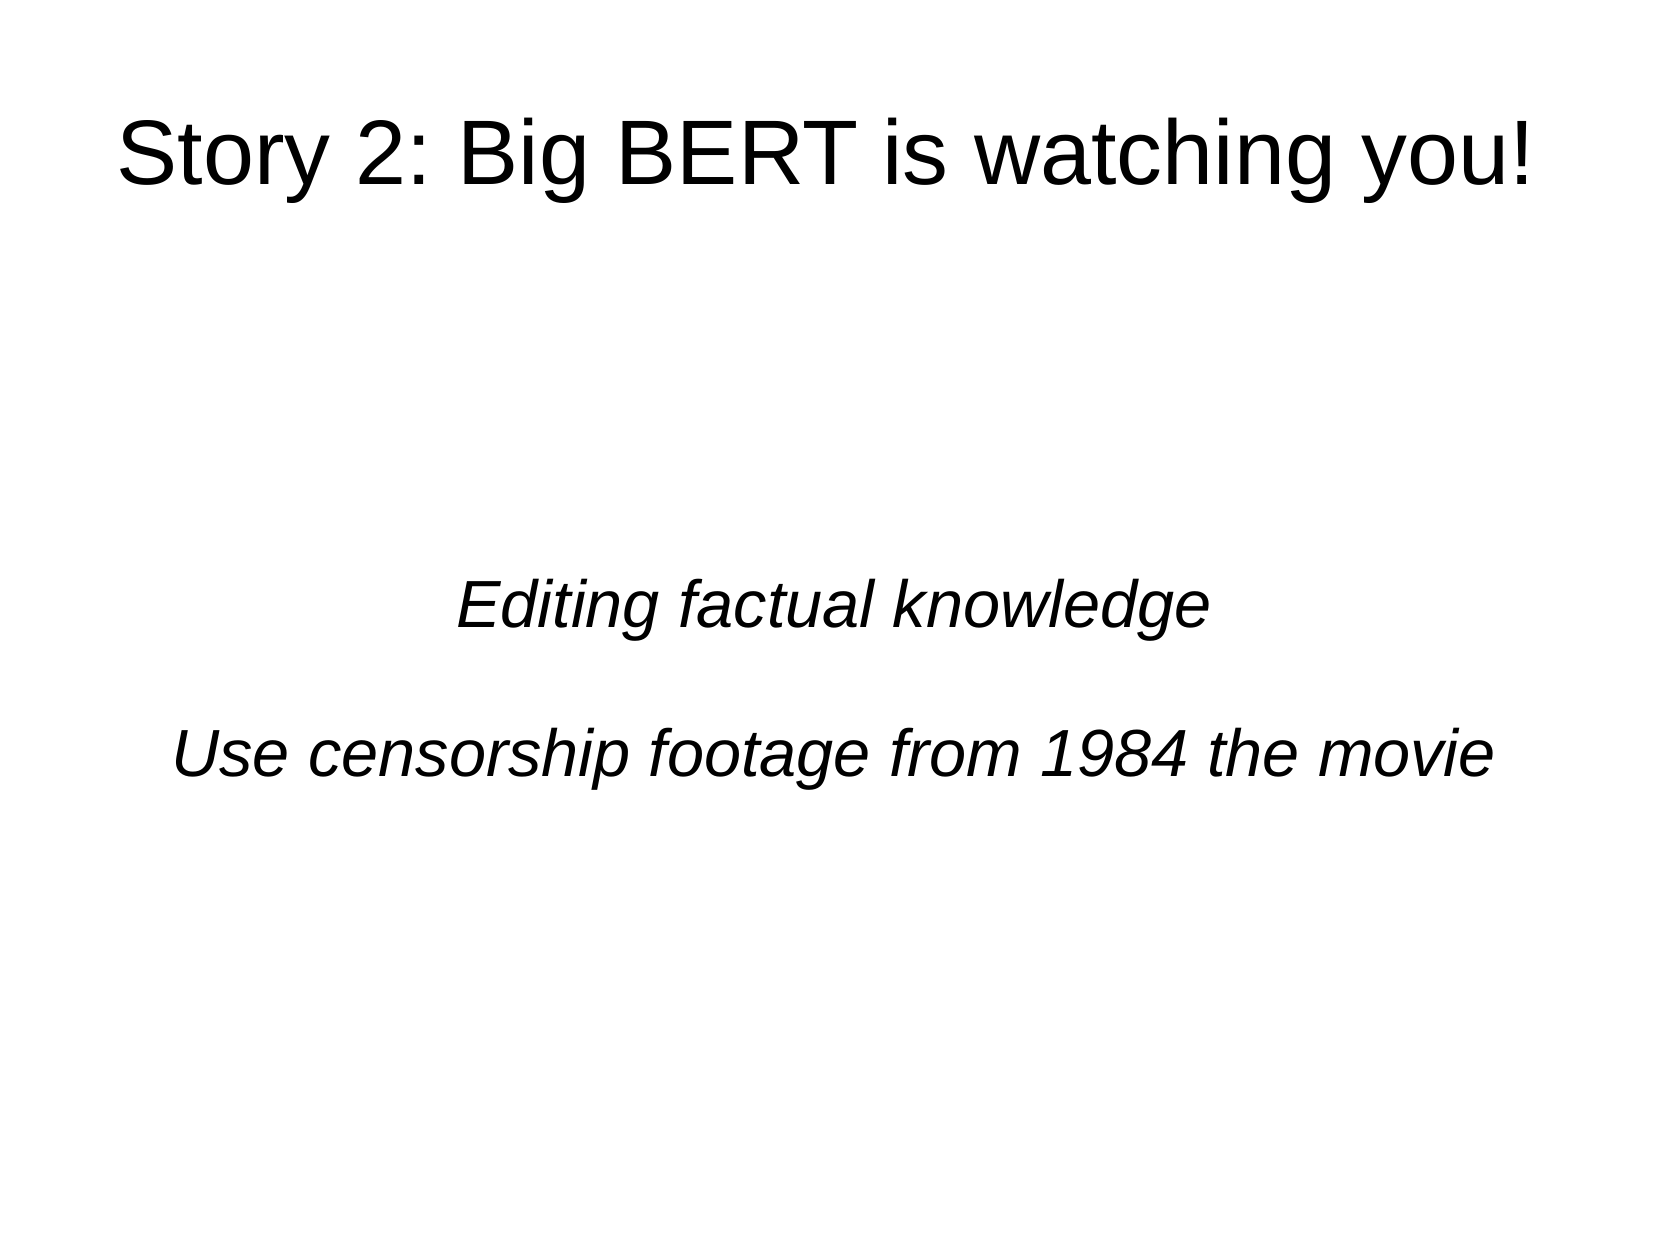

# Story 2: Big BERT is watching you!
Editing factual knowledge
Use censorship footage from 1984 the movie